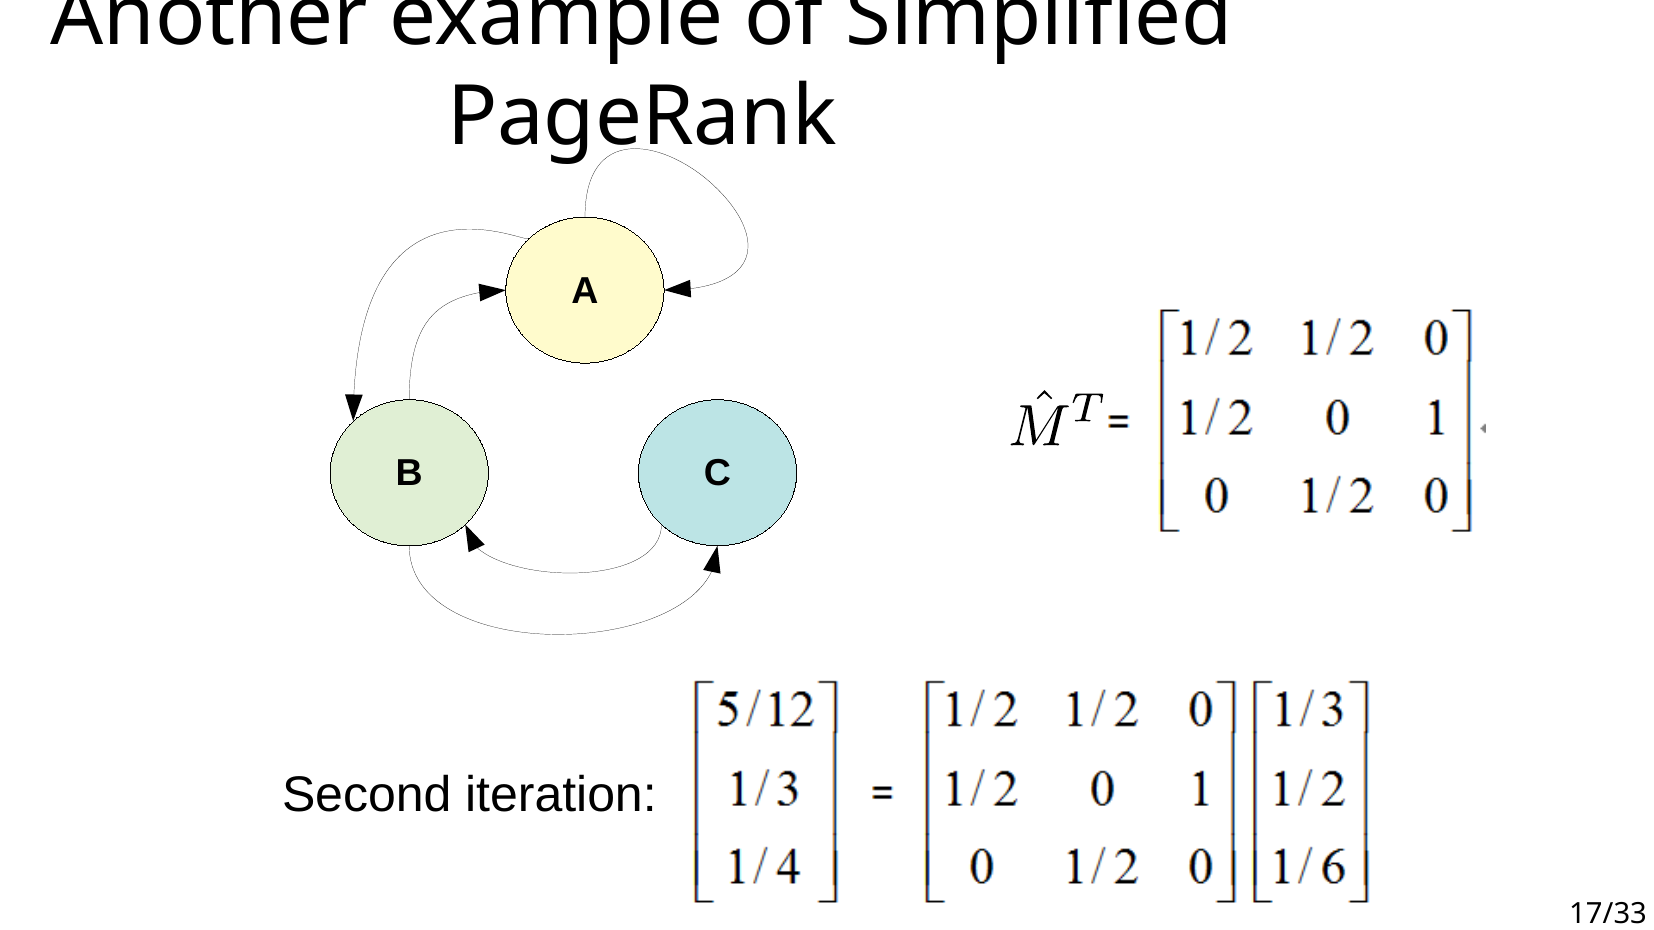

# Another example of Simplified PageRank
A
B
C
Second iteration:
17